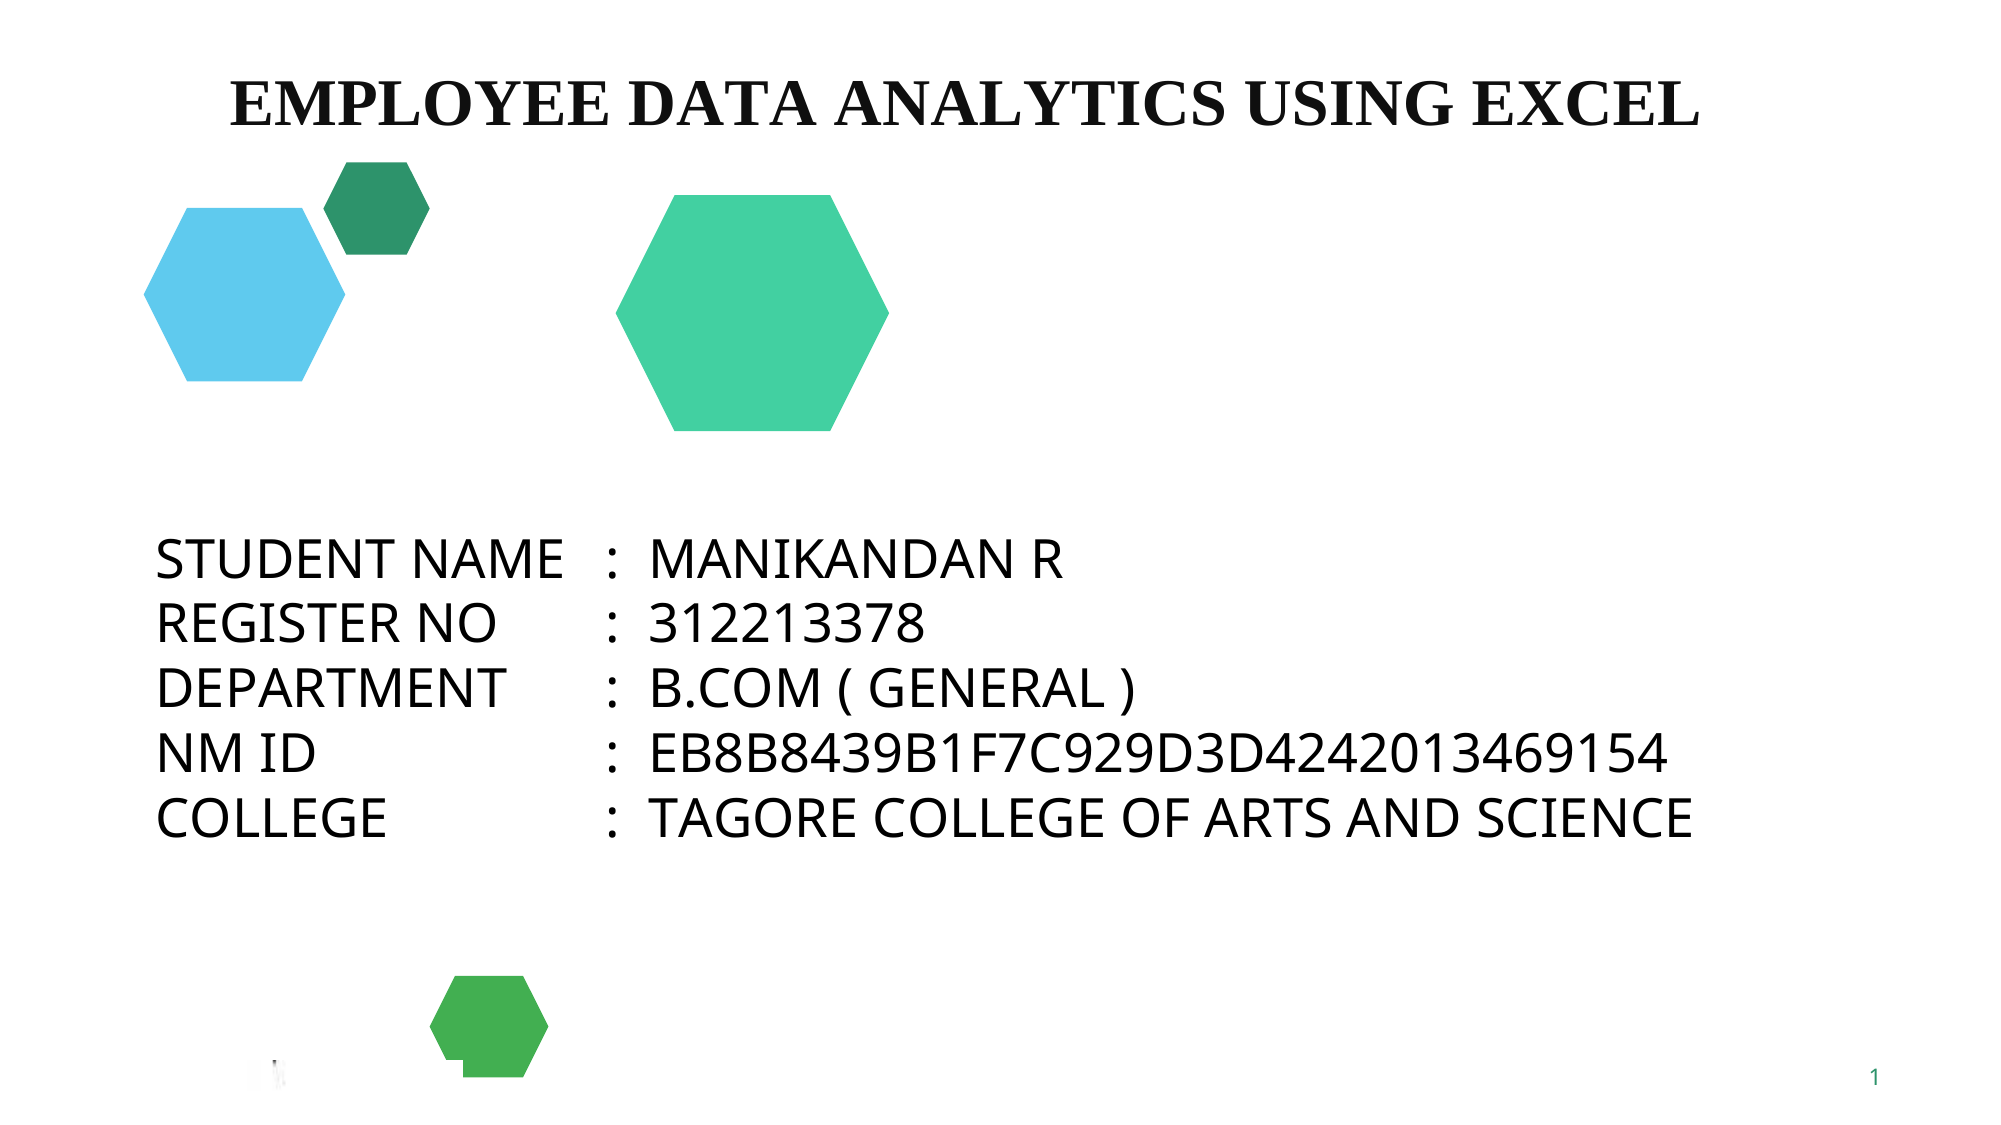

# EMPLOYEE DATA ANALYTICS USING EXCEL
STUDENT NAME	: MANIKANDAN R
REGISTER NO 	: 312213378
DEPARTMENT 	: B.COM ( GENERAL )
NM ID 	: EB8B8439B1F7C929D3D4242013469154
COLLEGE 	: TAGORE COLLEGE OF ARTS AND SCIENCE